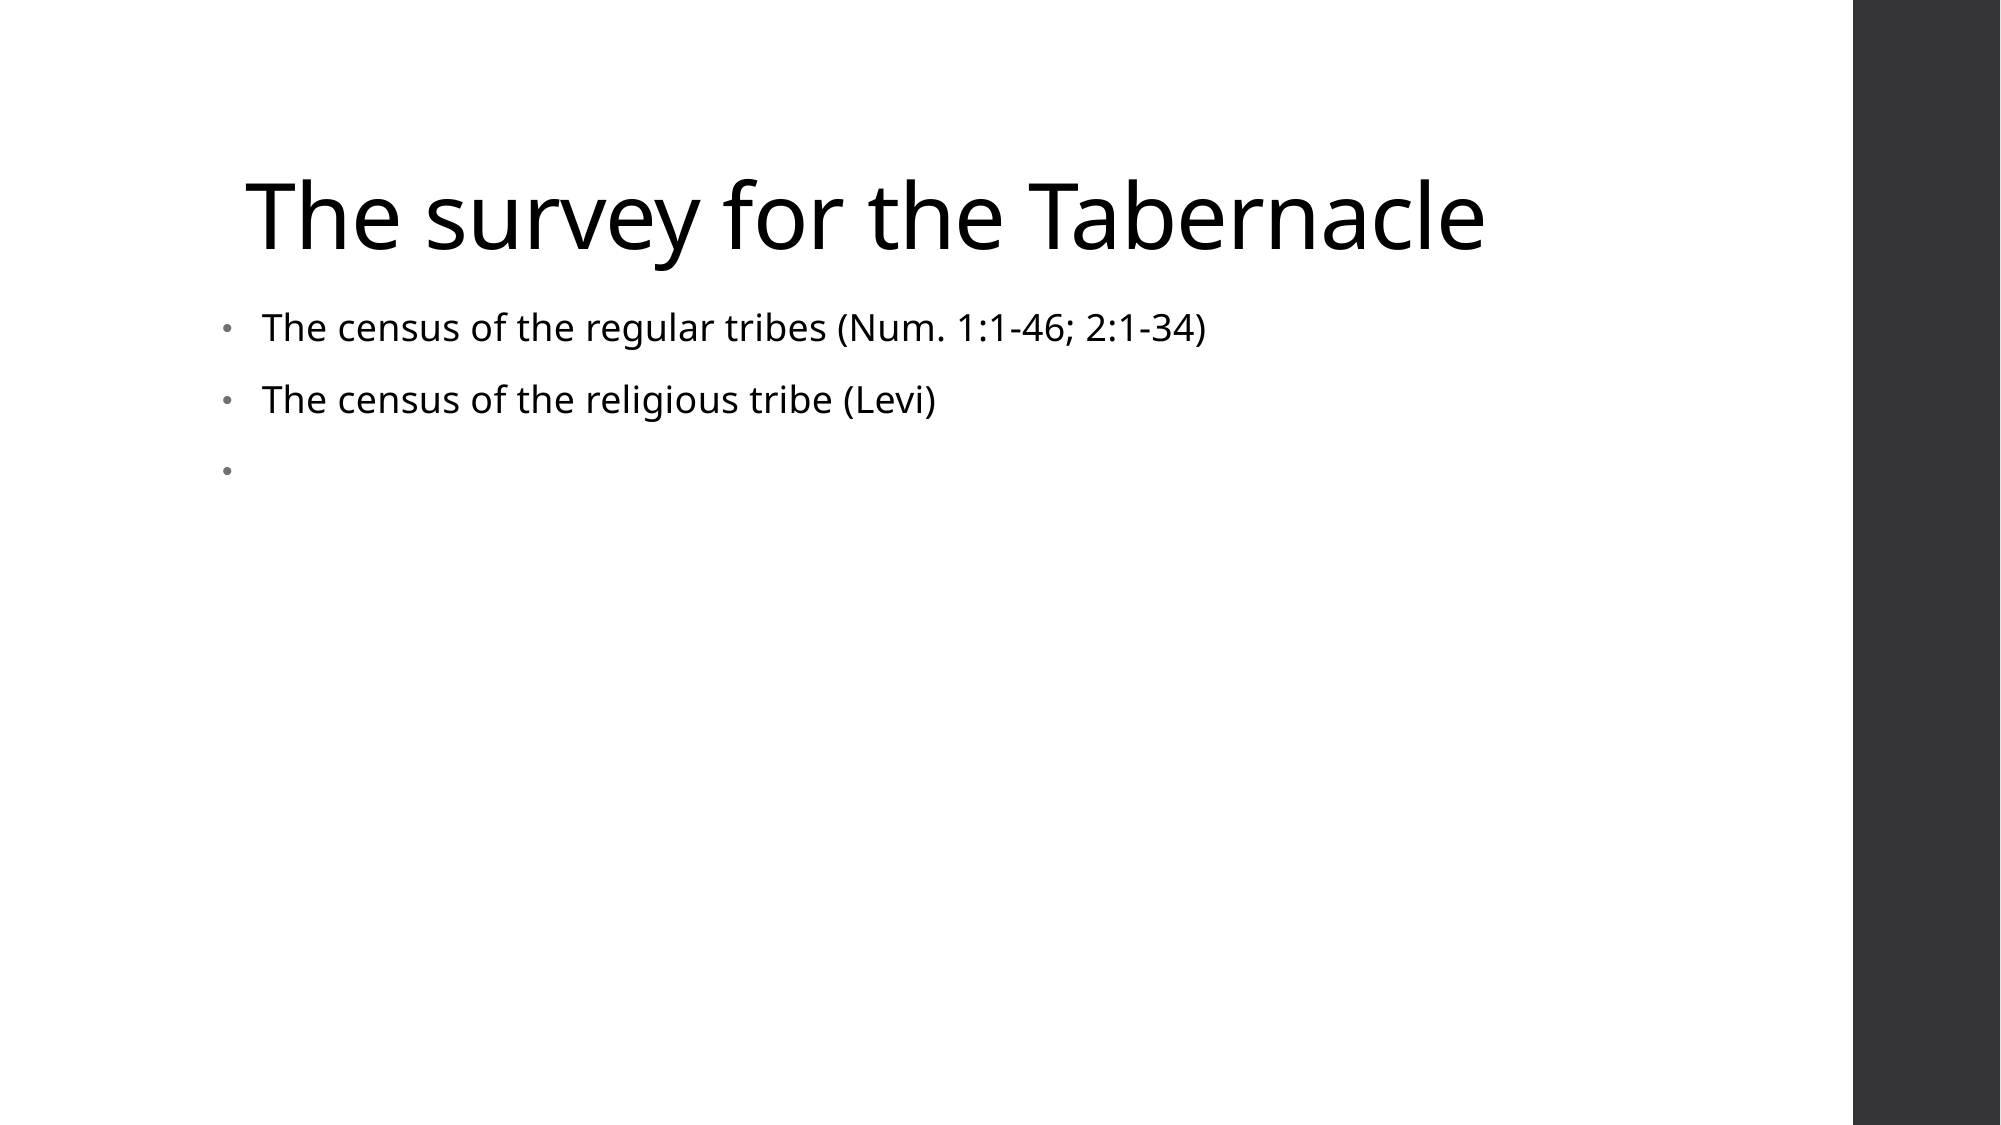

# The survey for the Tabernacle
 The census of the regular tribes (Num. 1:1-46; 2:1-34)
 The census of the religious tribe (Levi)